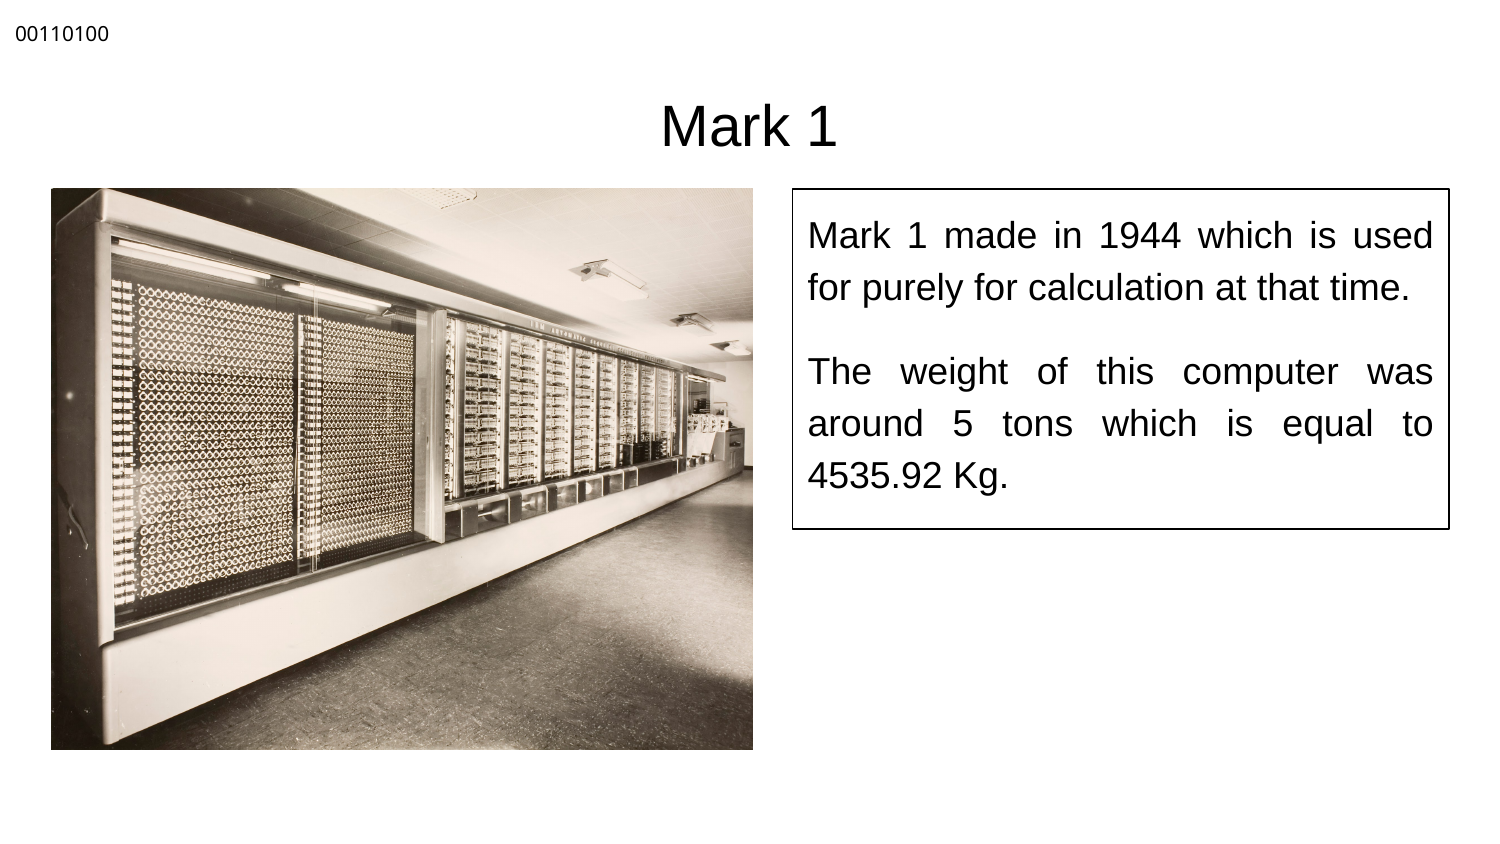

00110100
# Mark 1
Mark 1 made in 1944 which is used for purely for calculation at that time.
The weight of this computer was around 5 tons which is equal to 4535.92 Kg.